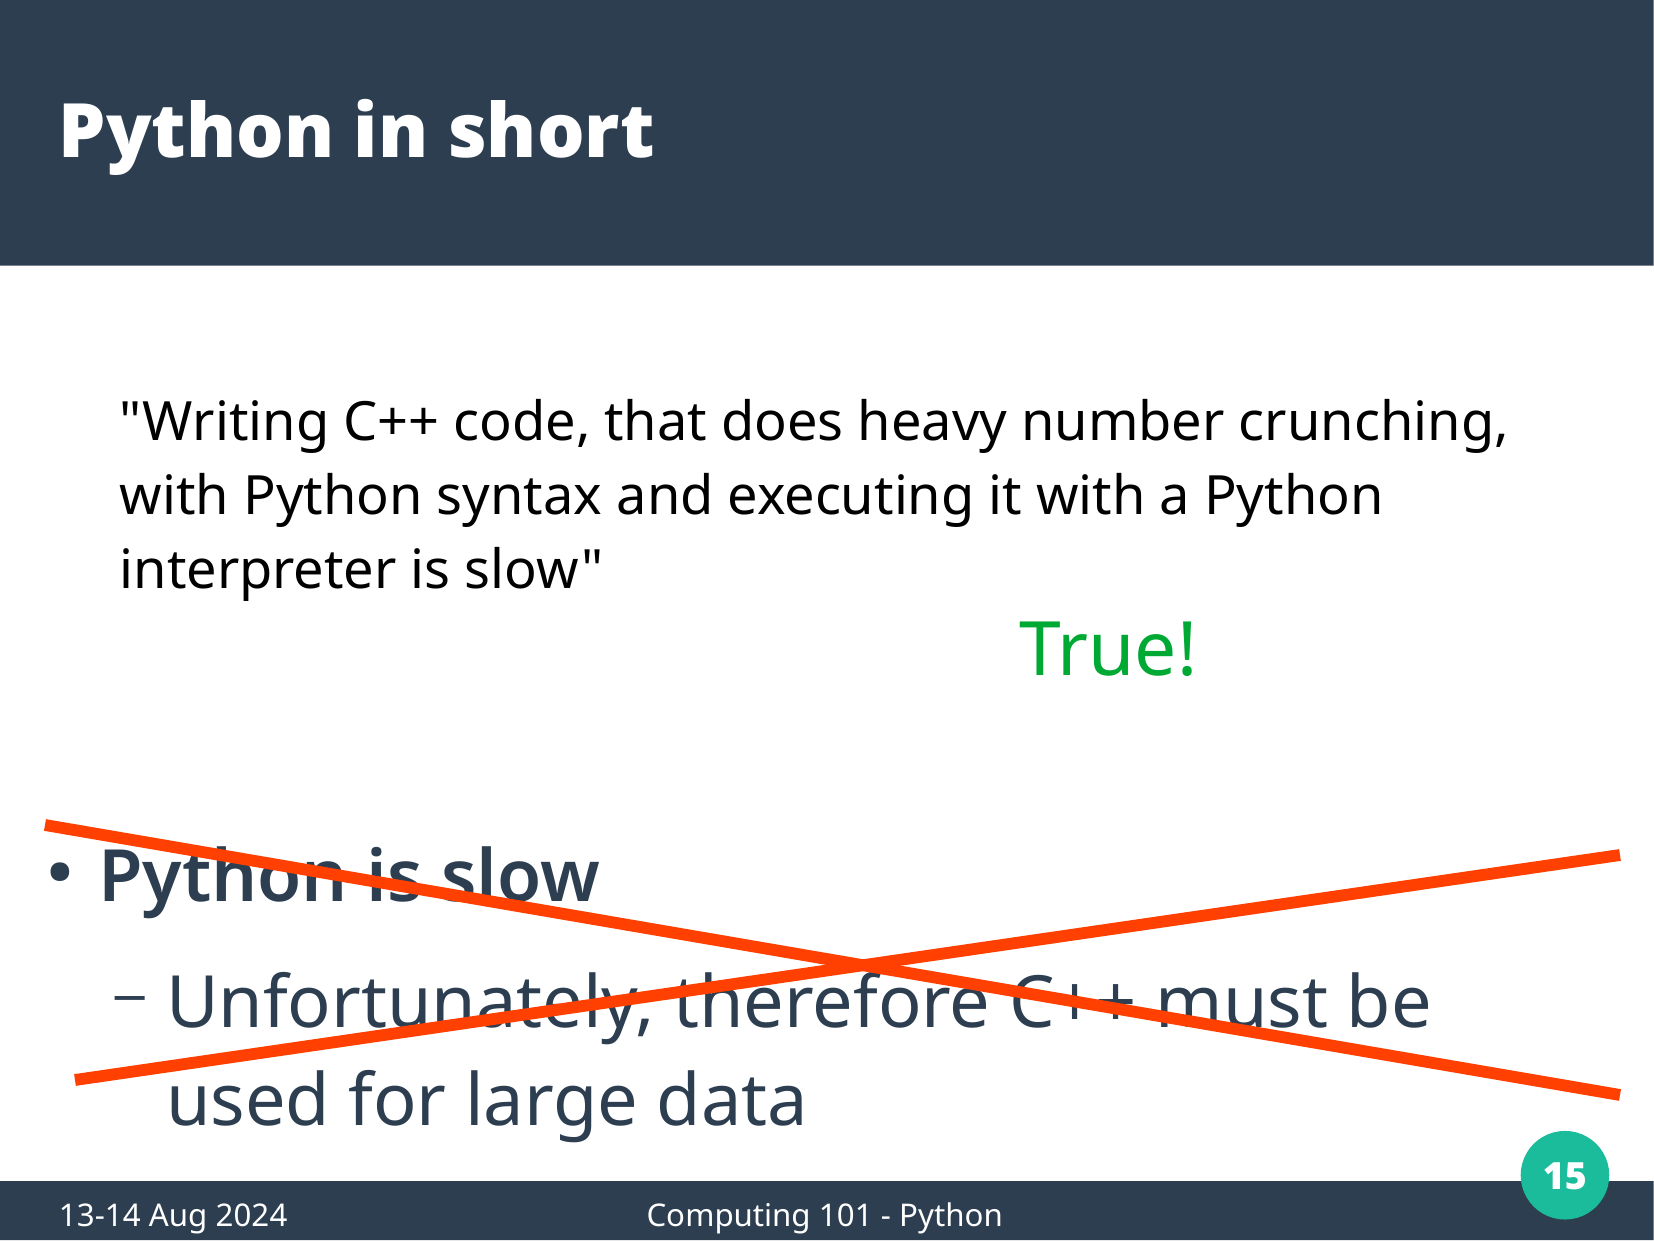

# Python in short
Python is slow
Unfortunately, therefore C++ must be used for large data
"Writing C++ code, that does heavy number crunching, with Python syntax and executing it with a Python interpreter is slow"
True!
15
13-14 Aug 2024